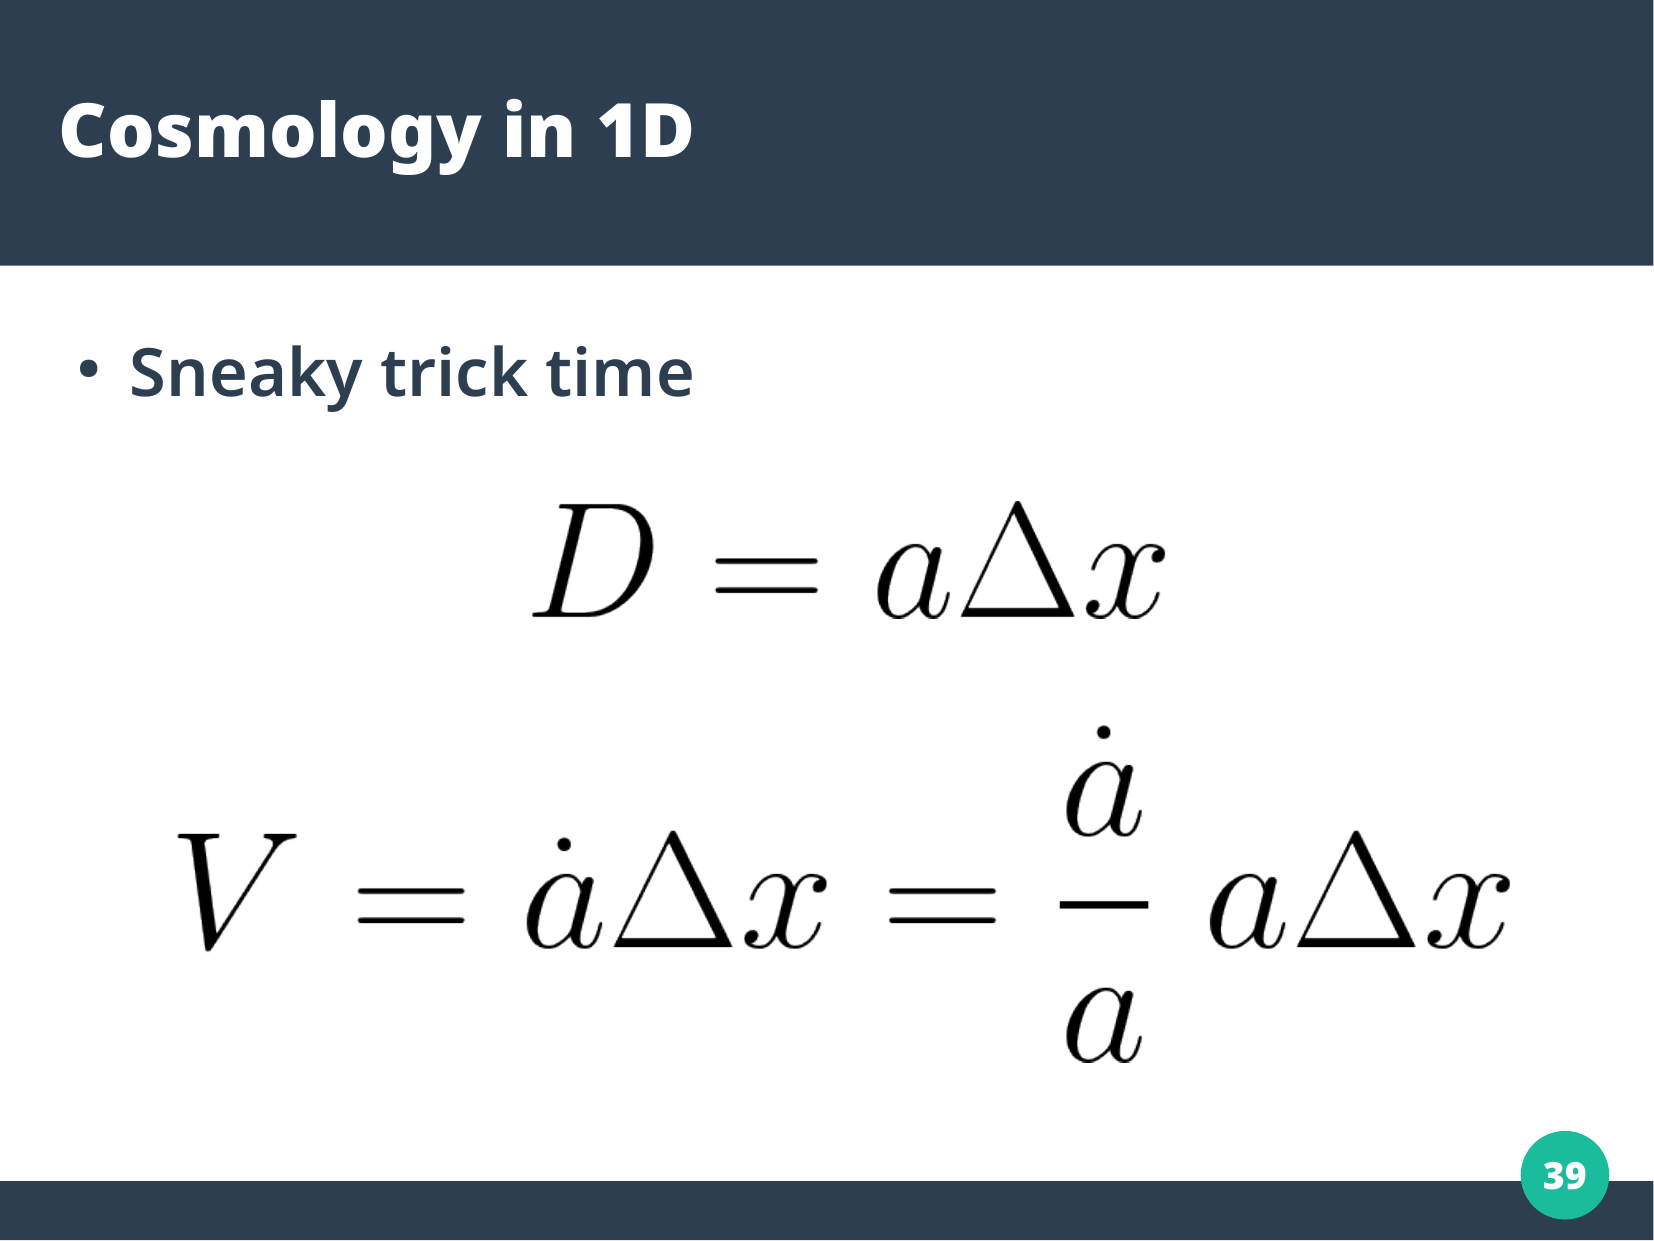

# Cosmology in 1D
Sneaky trick time
39